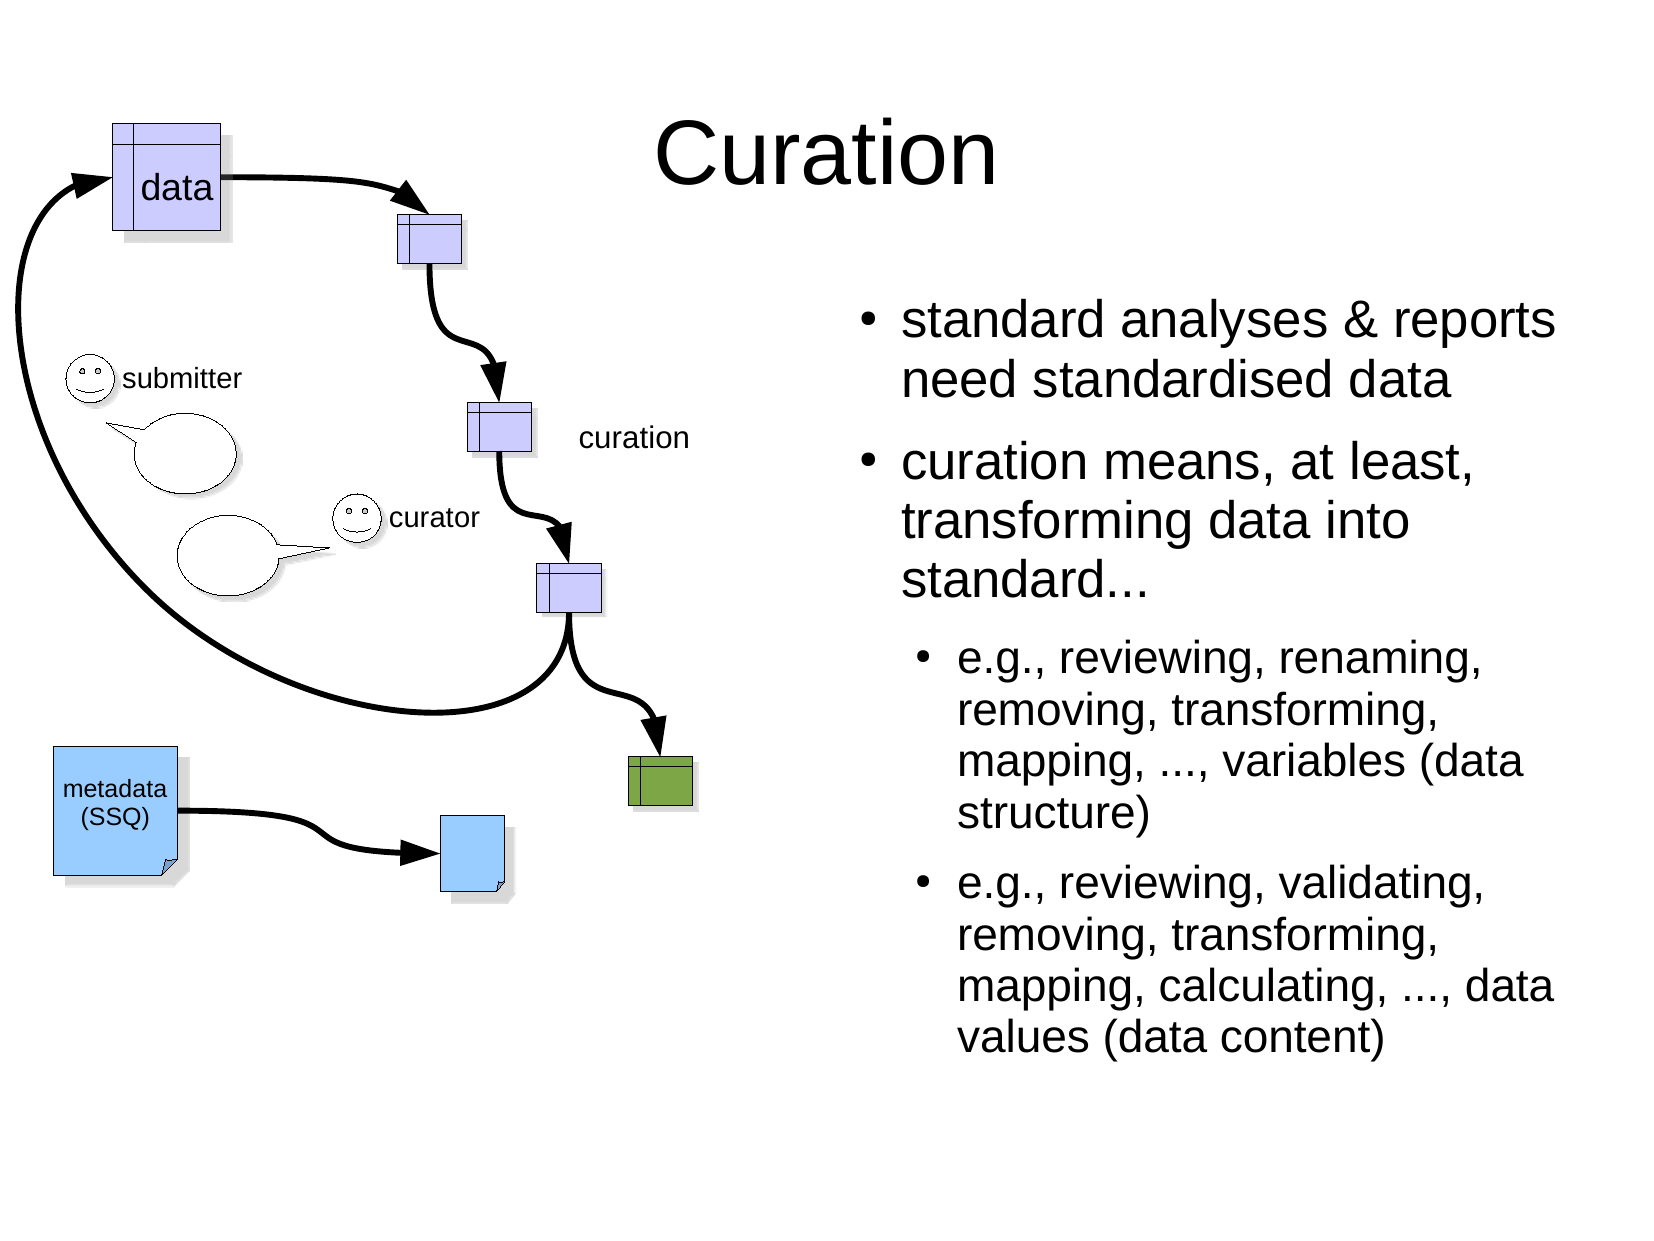

# Curation
data
standard analyses & reports need standardised data
curation means, at least, transforming data into standard...
e.g., reviewing, renaming, removing, transforming, mapping, ..., variables (data structure)
e.g., reviewing, validating, removing, transforming, mapping, calculating, ..., data values (data content)
submitter
curation
curator
metadata
(SSQ)